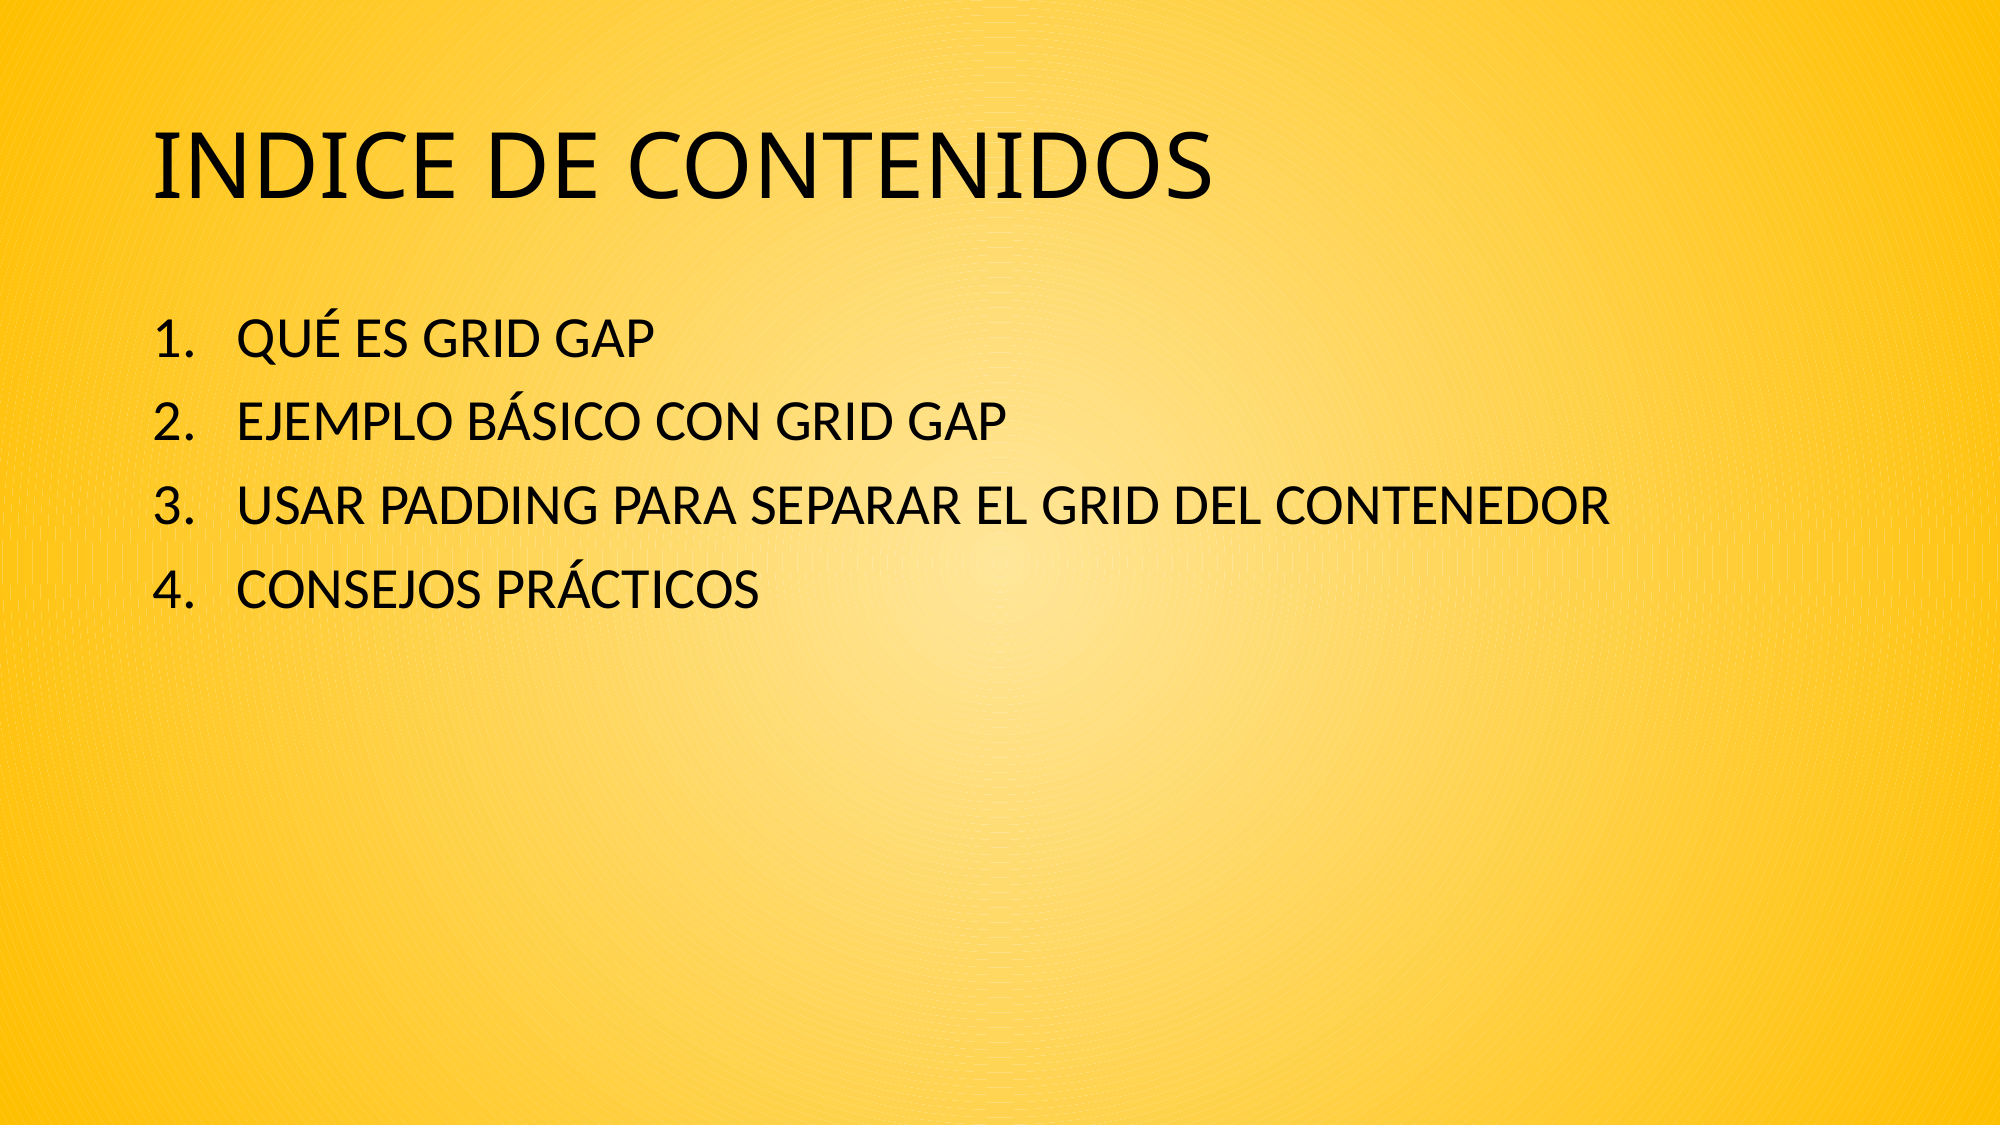

# INDICE DE CONTENIDOS
QUÉ ES GRID GAP
EJEMPLO BÁSICO CON GRID GAP
USAR PADDING PARA SEPARAR EL GRID DEL CONTENEDOR
CONSEJOS PRÁCTICOS